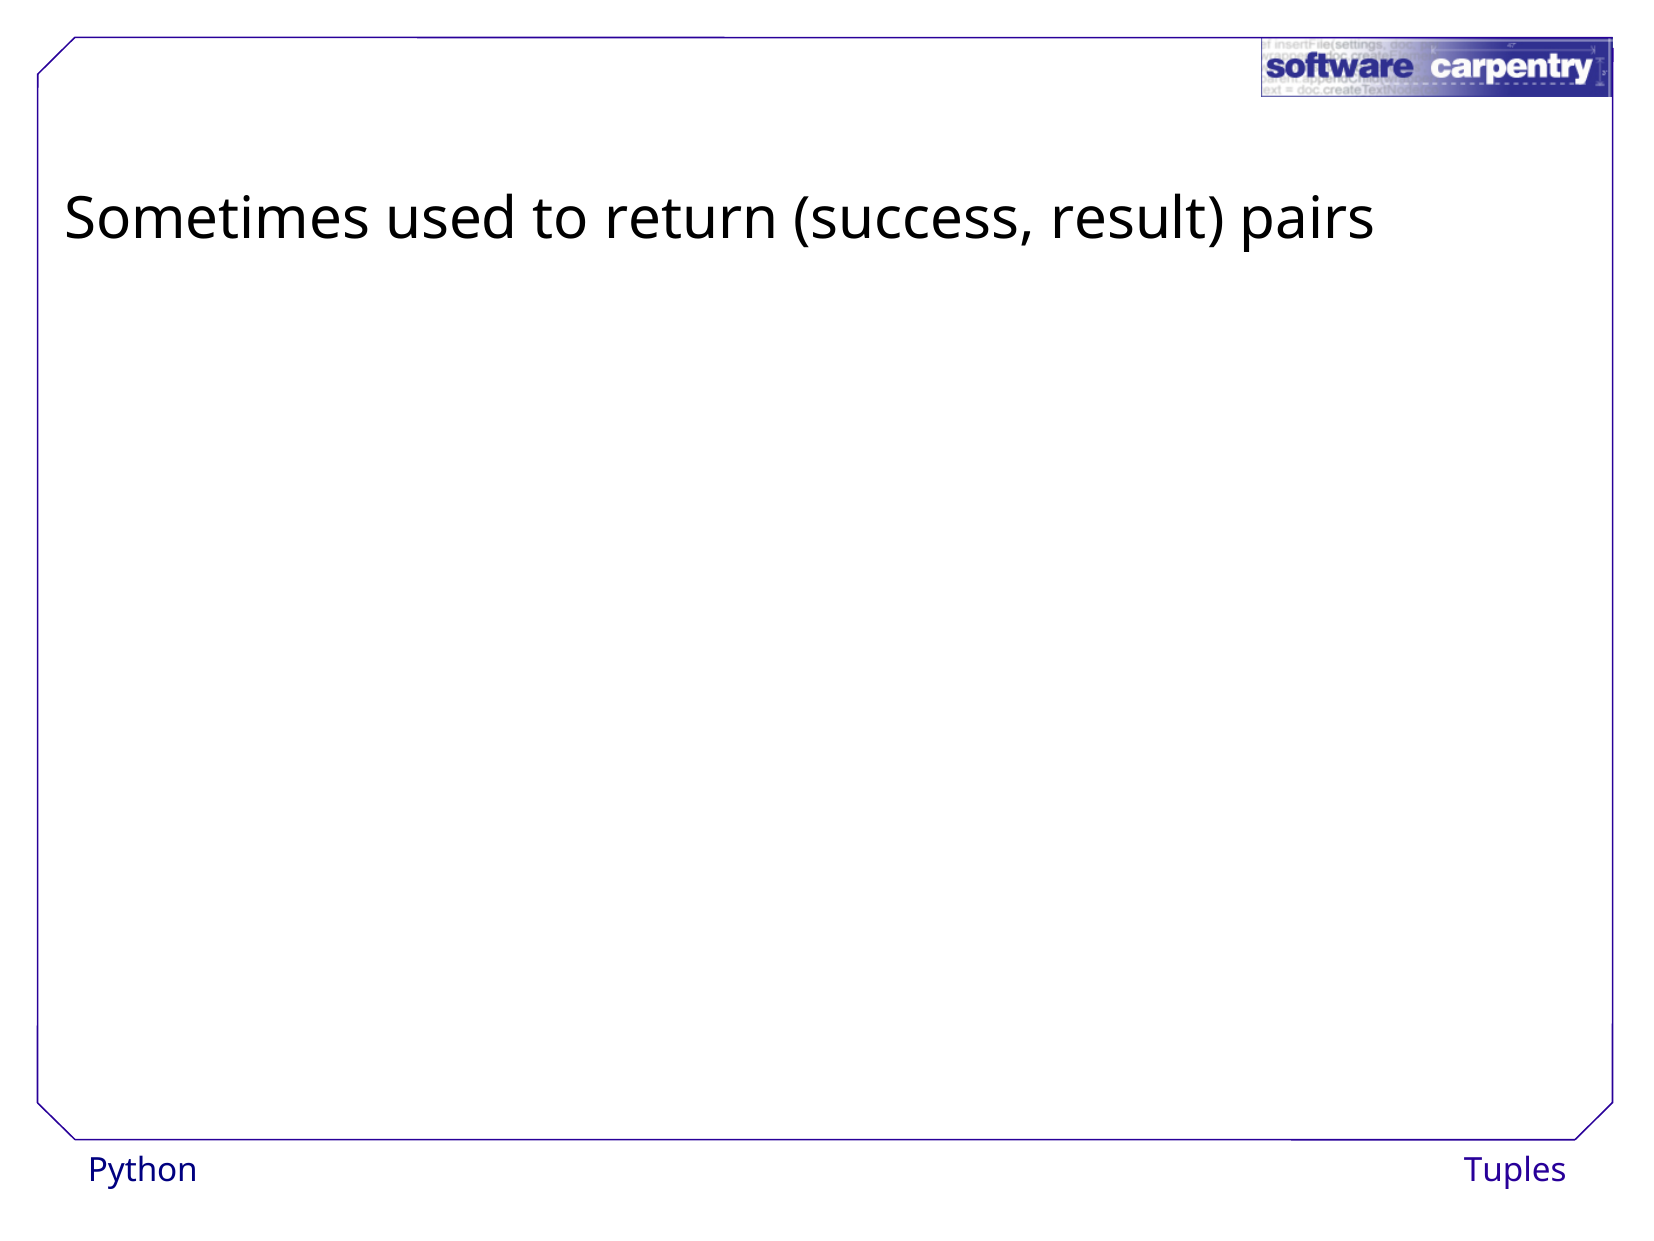

Sometimes used to return (success, result) pairs